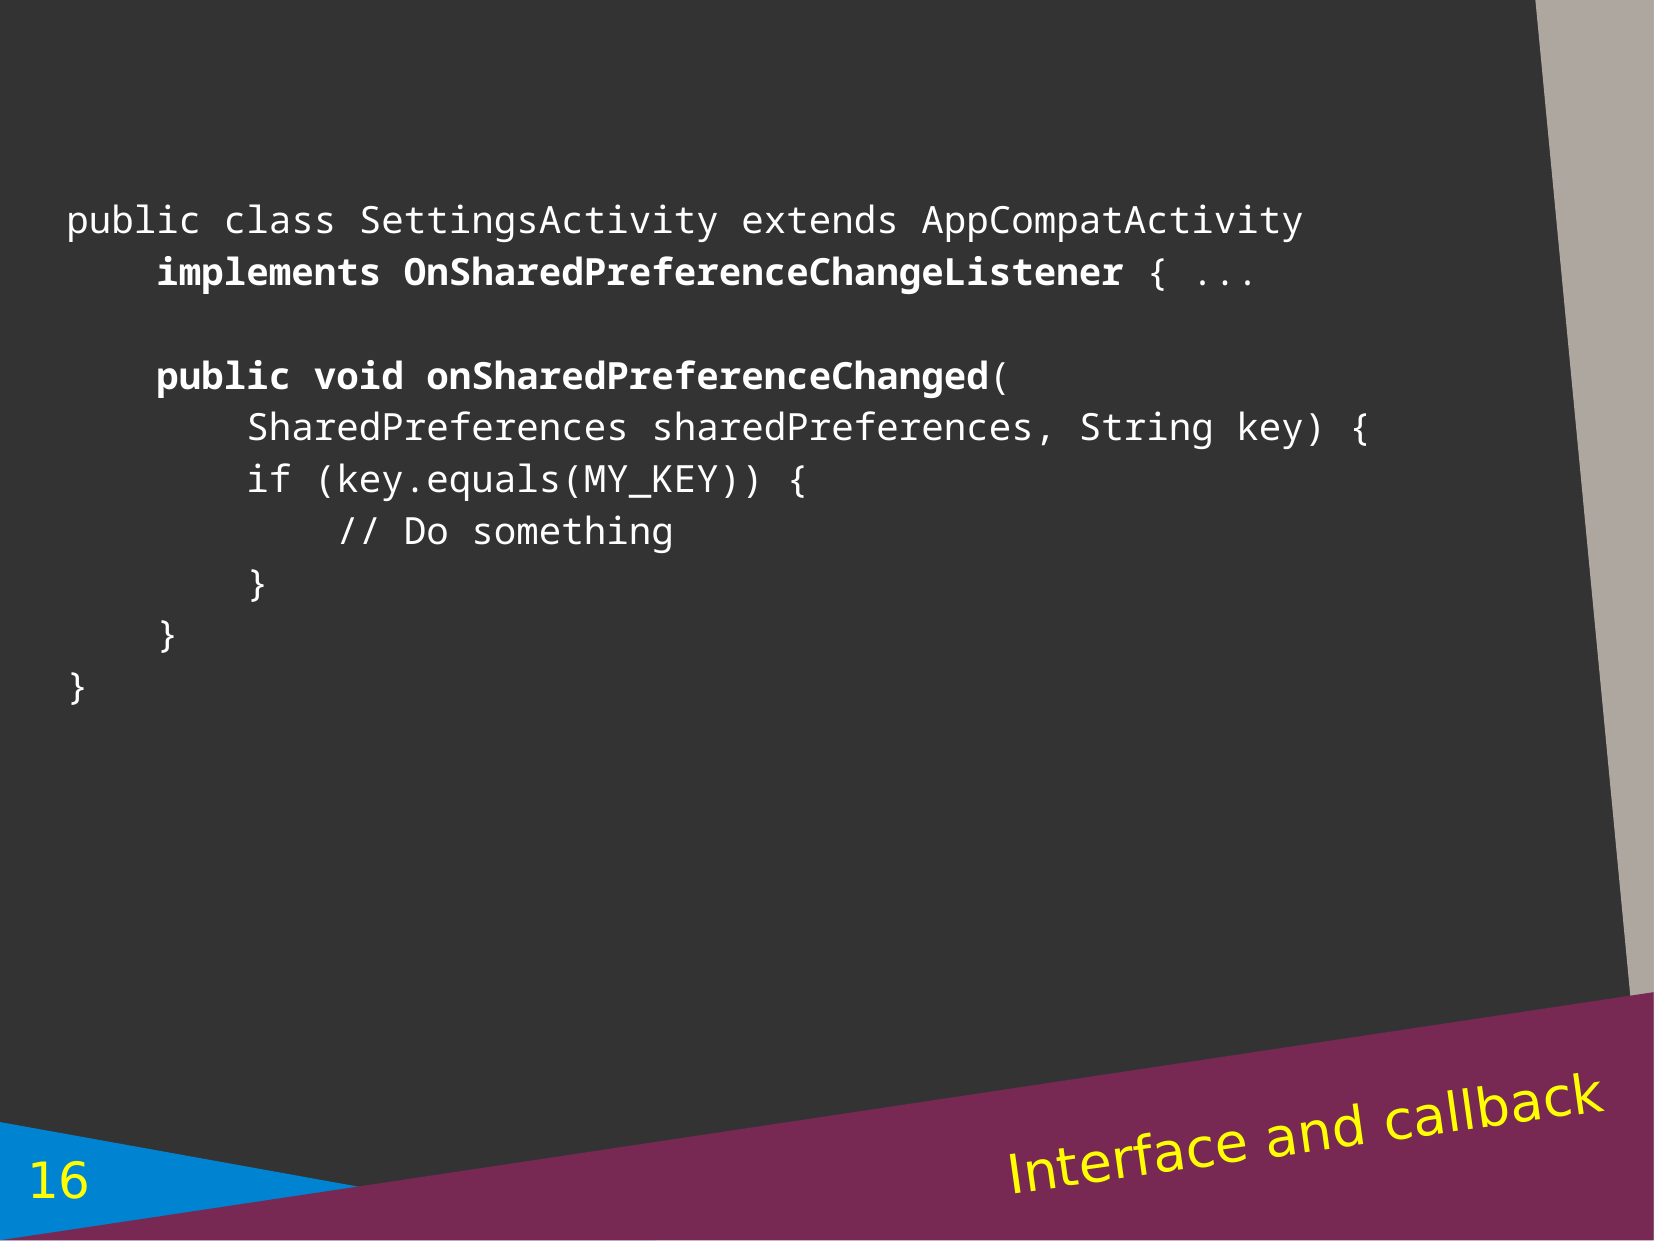

public class SettingsActivity extends AppCompatActivity
 implements OnSharedPreferenceChangeListener { ...
 public void onSharedPreferenceChanged(
 SharedPreferences sharedPreferences, String key) {
 if (key.equals(MY_KEY)) {
 // Do something
 }
 }
}
# Interface and callback
16